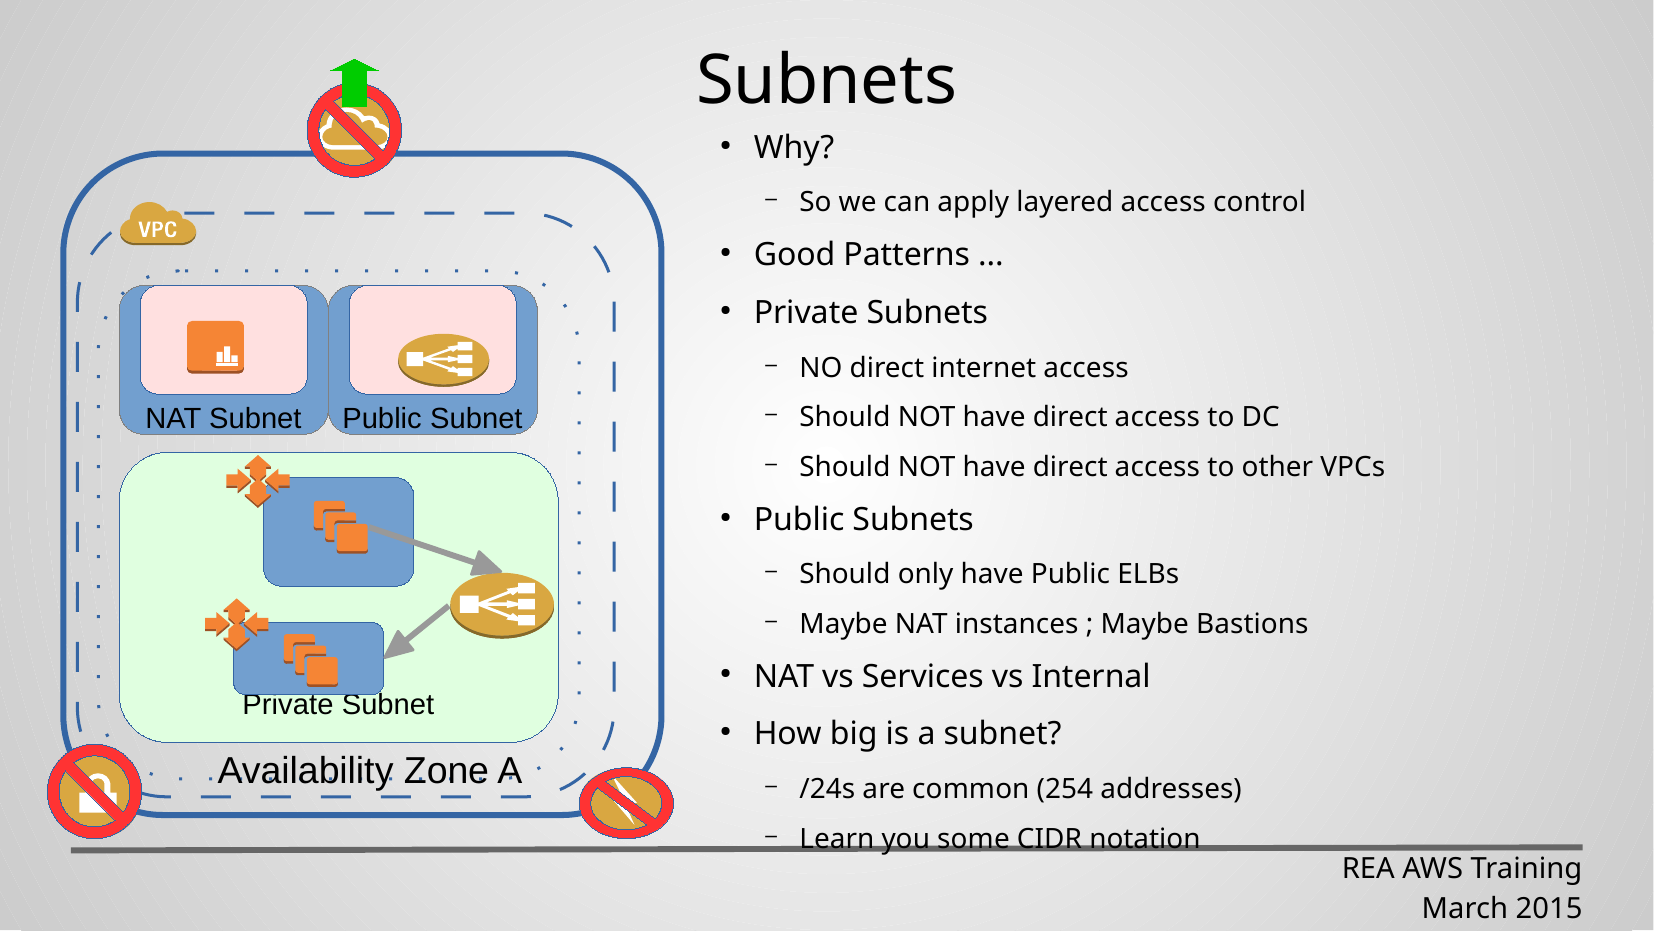

# Subnets
Why?
So we can apply layered access control
Good Patterns ...
Private Subnets
NO direct internet access
Should NOT have direct access to DC
Should NOT have direct access to other VPCs
Public Subnets
Should only have Public ELBs
Maybe NAT instances ; Maybe Bastions
NAT vs Services vs Internal
How big is a subnet?
/24s are common (254 addresses)
Learn you some CIDR notation
NAT Subnet
Public Subnet
Private Subnet
Availability Zone A